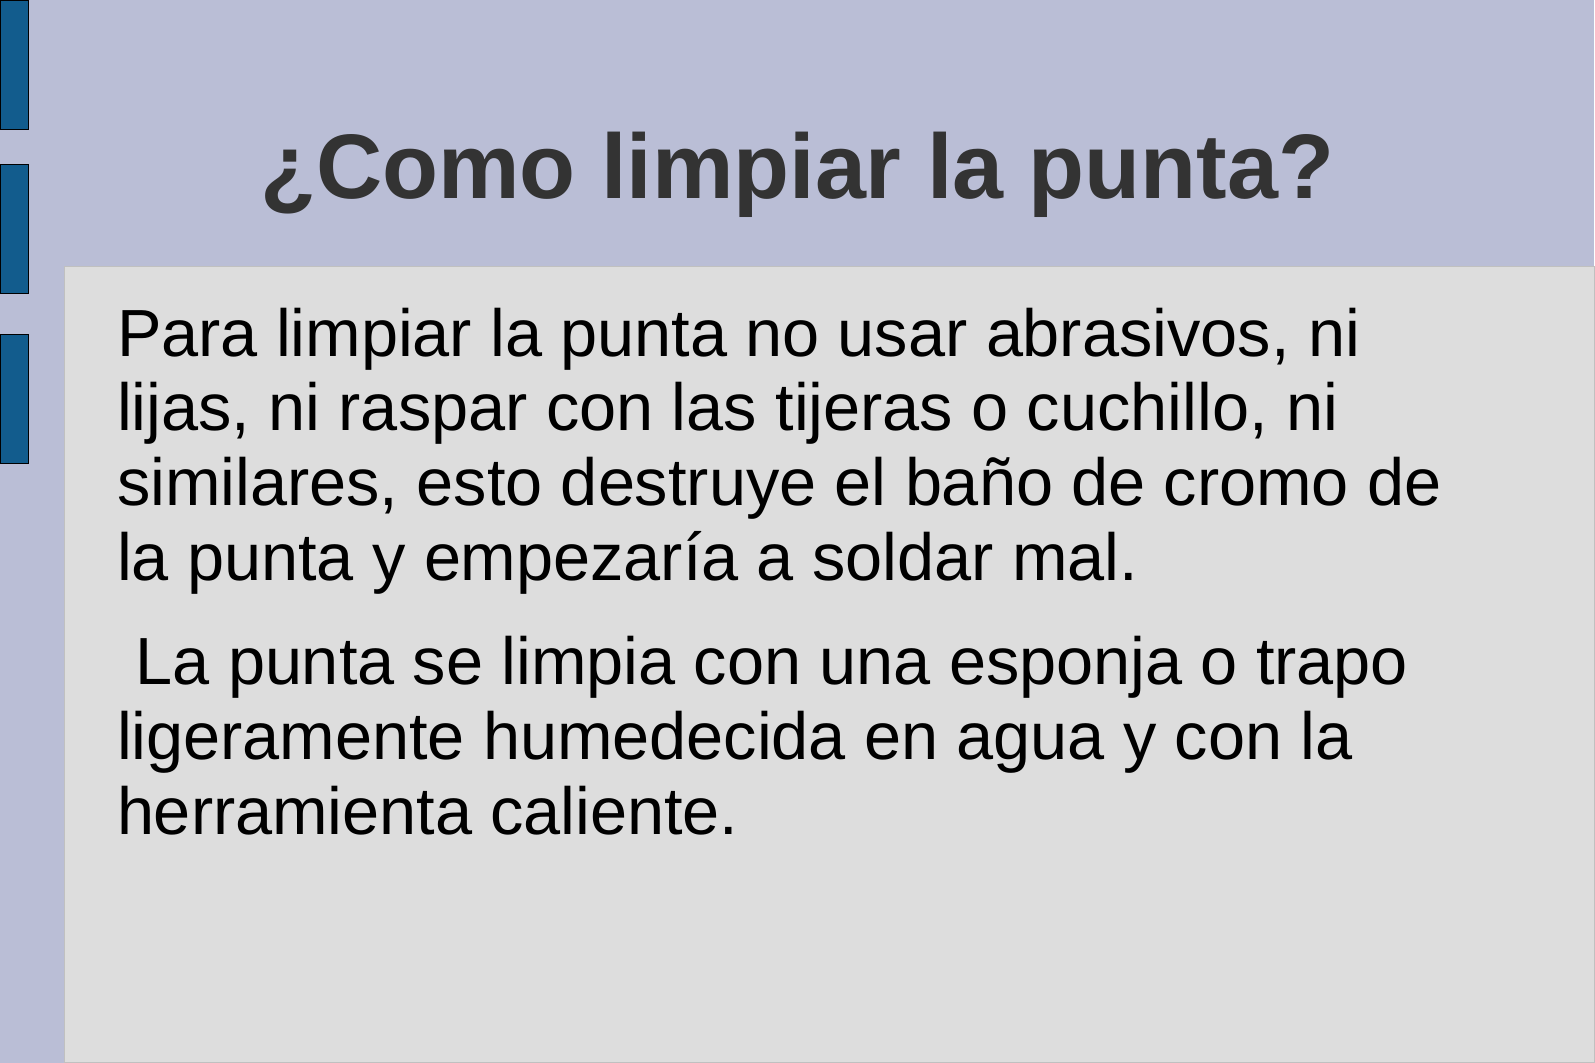

# ¿Como limpiar la punta?
Para limpiar la punta no usar abrasivos, ni lijas, ni raspar con las tijeras o cuchillo, ni similares, esto destruye el baño de cromo de la punta y empezaría a soldar mal.
 La punta se limpia con una esponja o trapo ligeramente humedecida en agua y con la herramienta caliente.